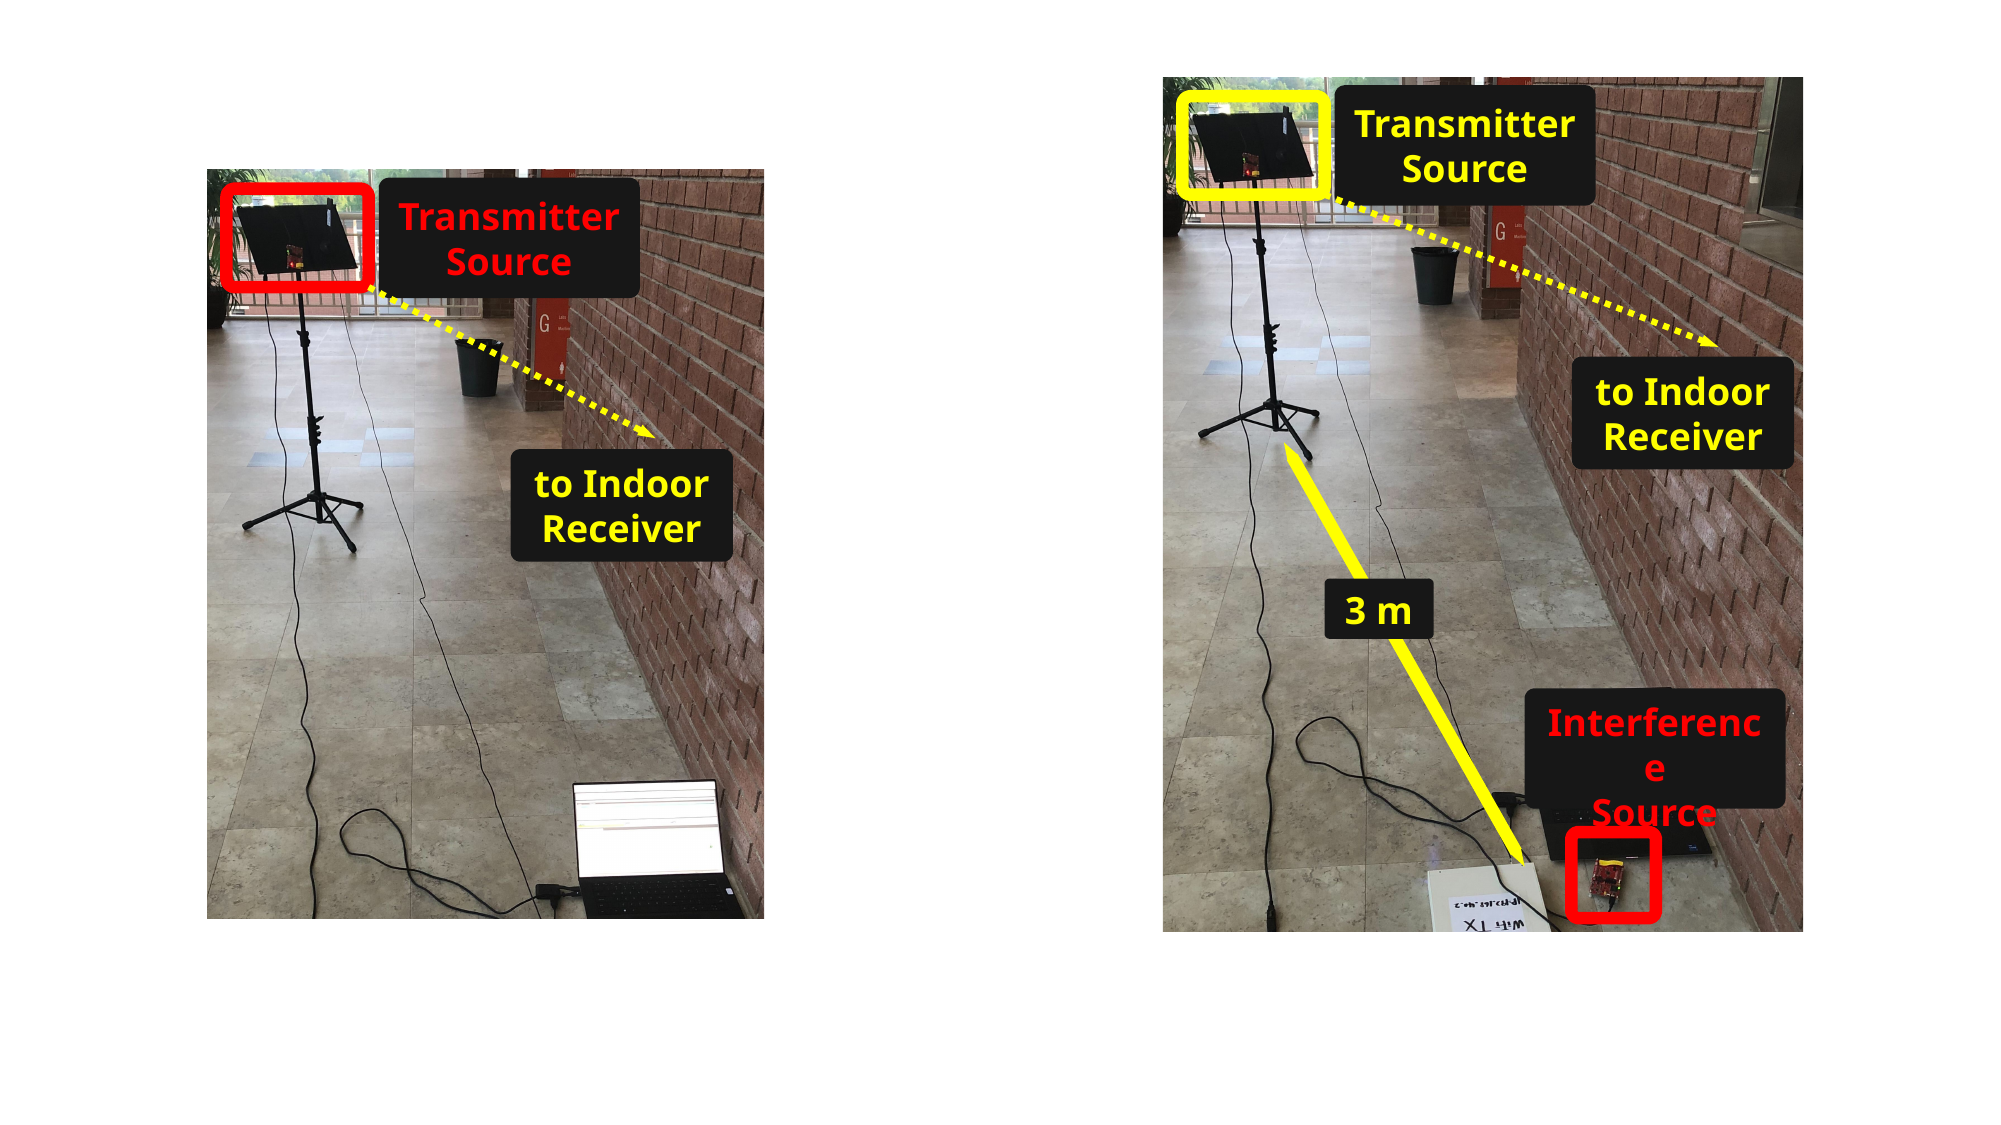

Transmitter
Source
Transmitter
Source
to Indoor Receiver
to Indoor Receiver
3 m
Interference
Source